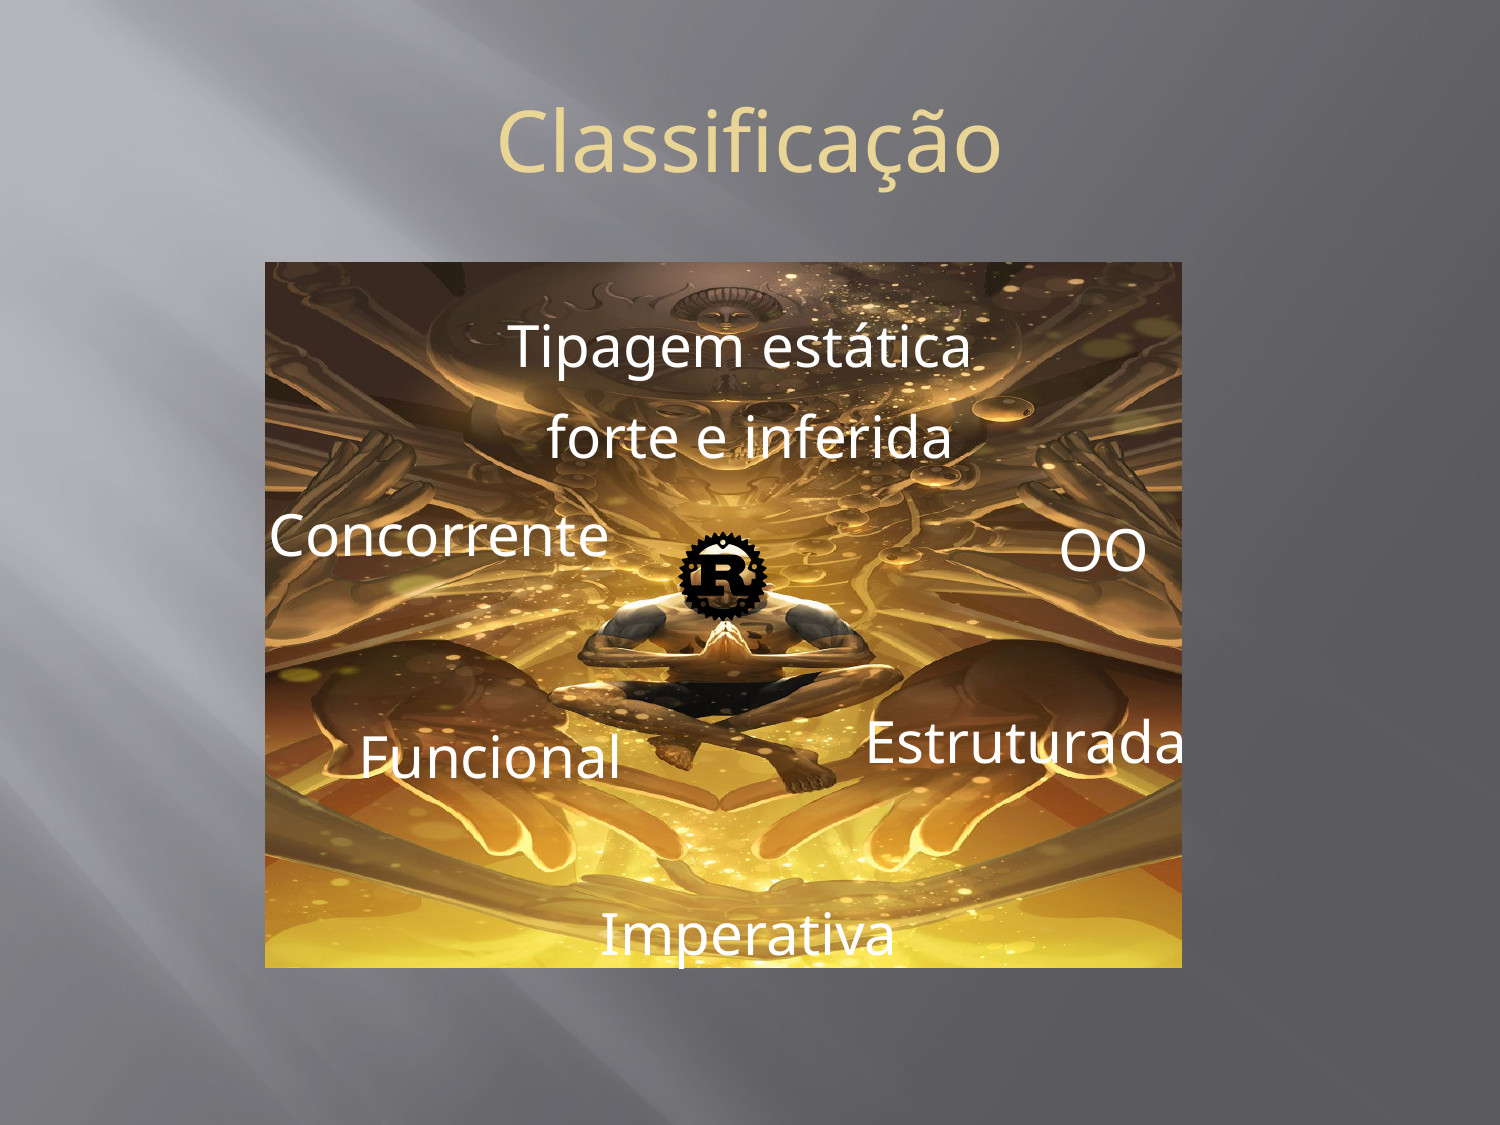

Classificação
	Tipagem estática
 forte e inferida
Concorrente
OO
Estruturada
Funcional
Imperativa